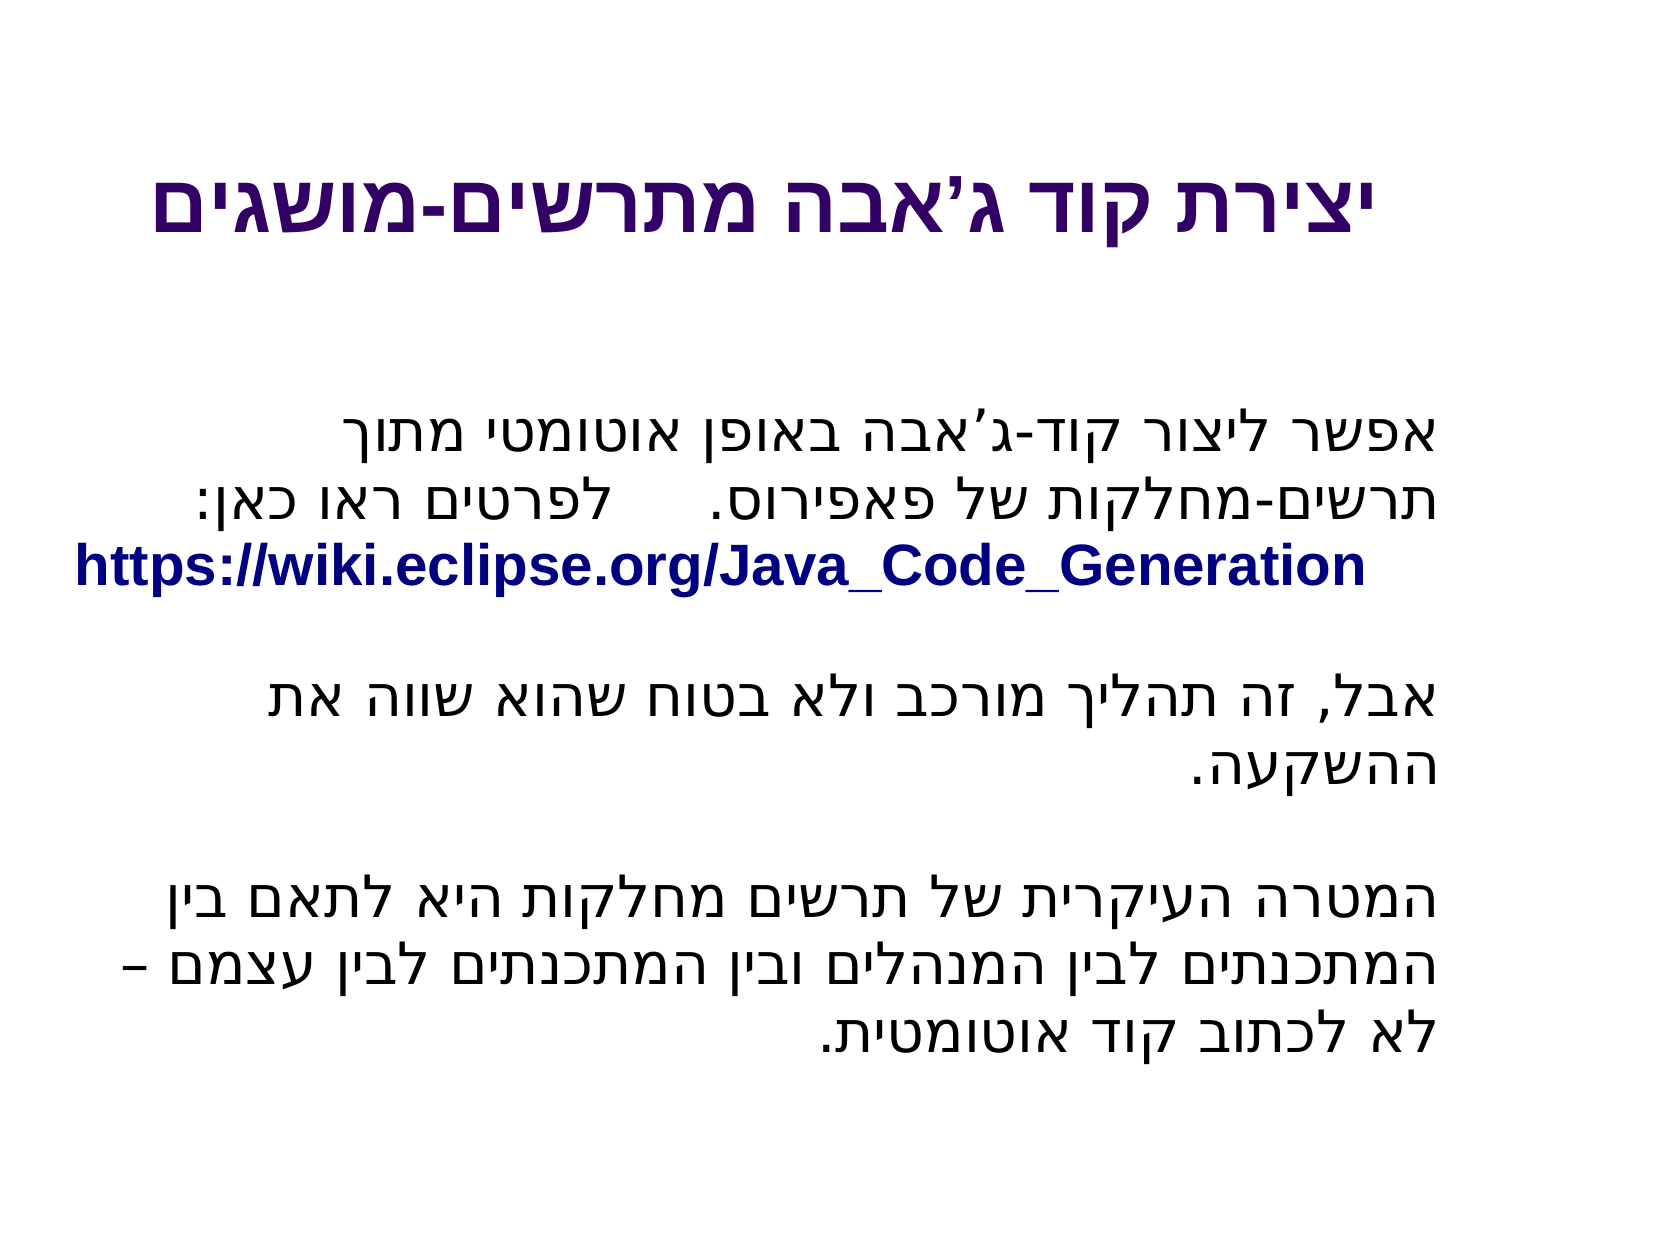

# יצירת קוד ג’אבה מתרשים-מושגים
אפשר ליצור קוד-ג’אבה באופן אוטומטי מתוך תרשים-מחלקות של פאפירוס. לפרטים ראו כאן:
https://wiki.eclipse.org/Java_Code_Generation
אבל, זה תהליך מורכב ולא בטוח שהוא שווה את ההשקעה.
המטרה העיקרית של תרשים מחלקות היא לתאם בין המתכנתים לבין המנהלים ובין המתכנתים לבין עצמם – לא לכתוב קוד אוטומטית.